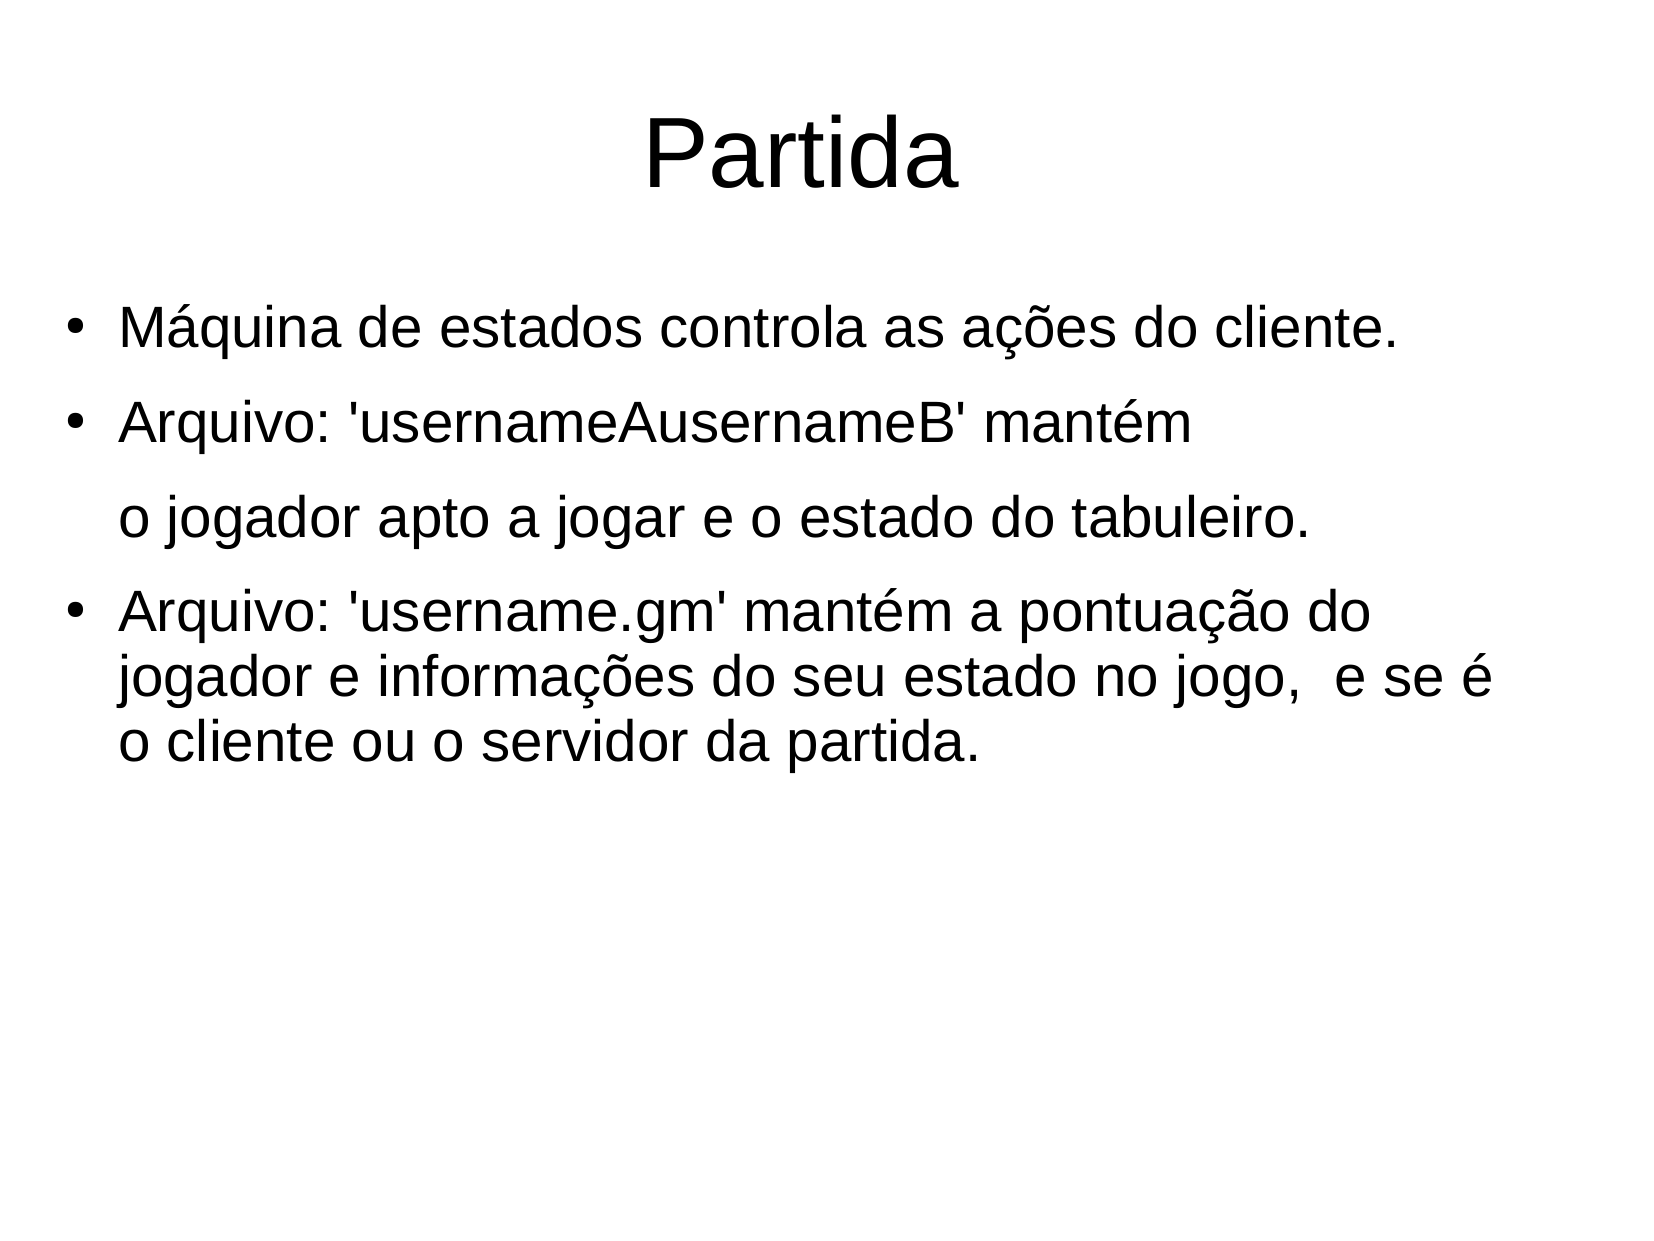

# Partida
Máquina de estados controla as ações do cliente.
Arquivo: 'usernameAusernameB' mantém
o jogador apto a jogar e o estado do tabuleiro.
Arquivo: 'username.gm' mantém a pontuação do jogador e informações do seu estado no jogo, e se é o cliente ou o servidor da partida.